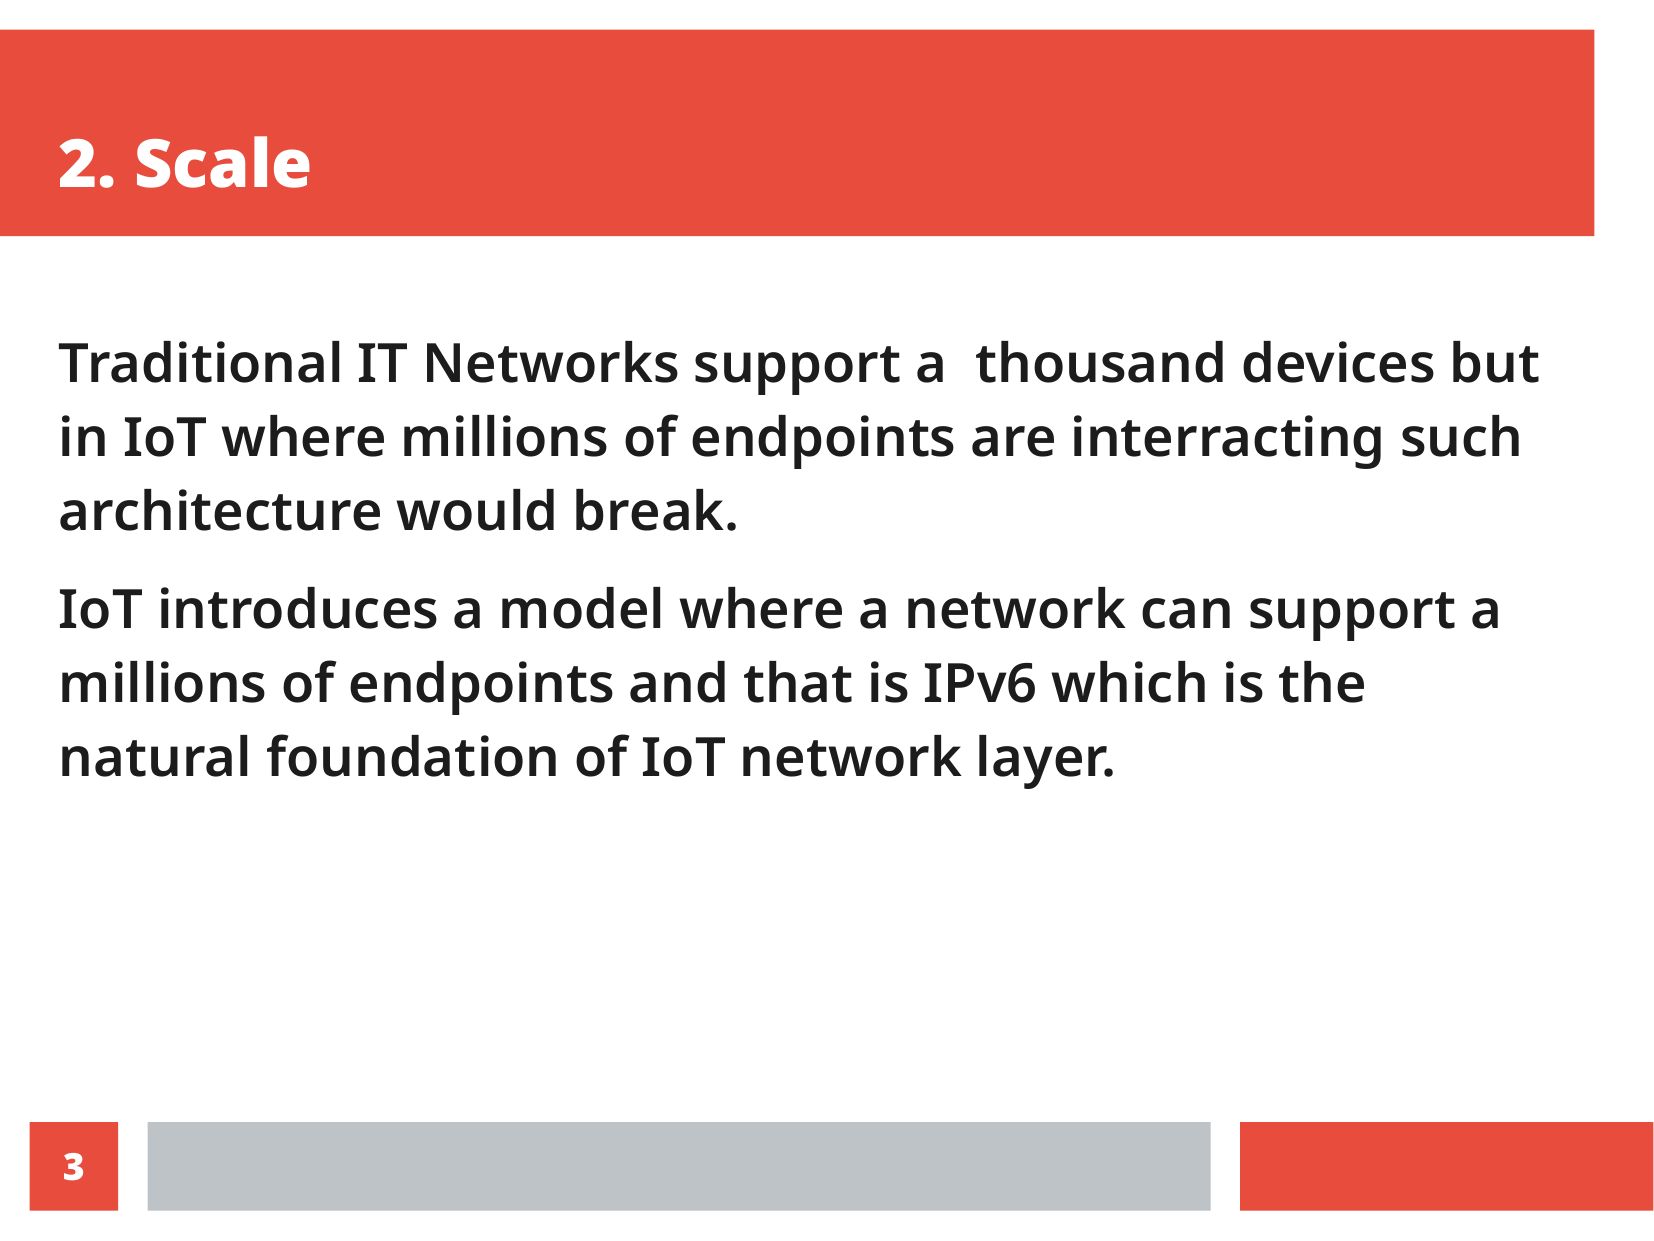

# 2. Scale
Traditional IT Networks support a thousand devices but in IoT where millions of endpoints are interracting such architecture would break.
IoT introduces a model where a network can support a millions of endpoints and that is IPv6 which is the natural foundation of IoT network layer.
3